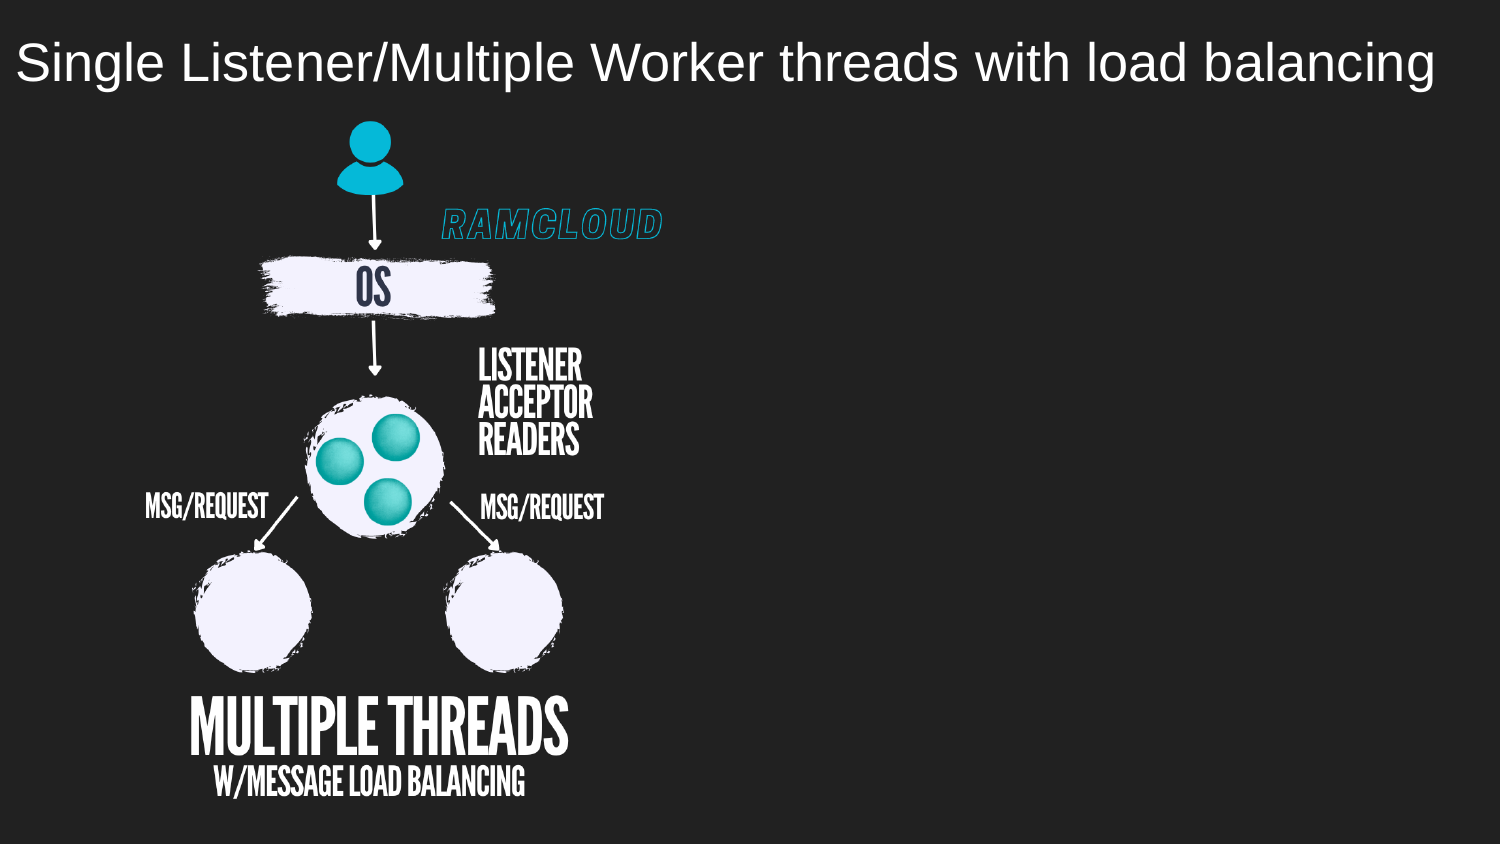

Single Listener/Multiple Worker threads with load balancing